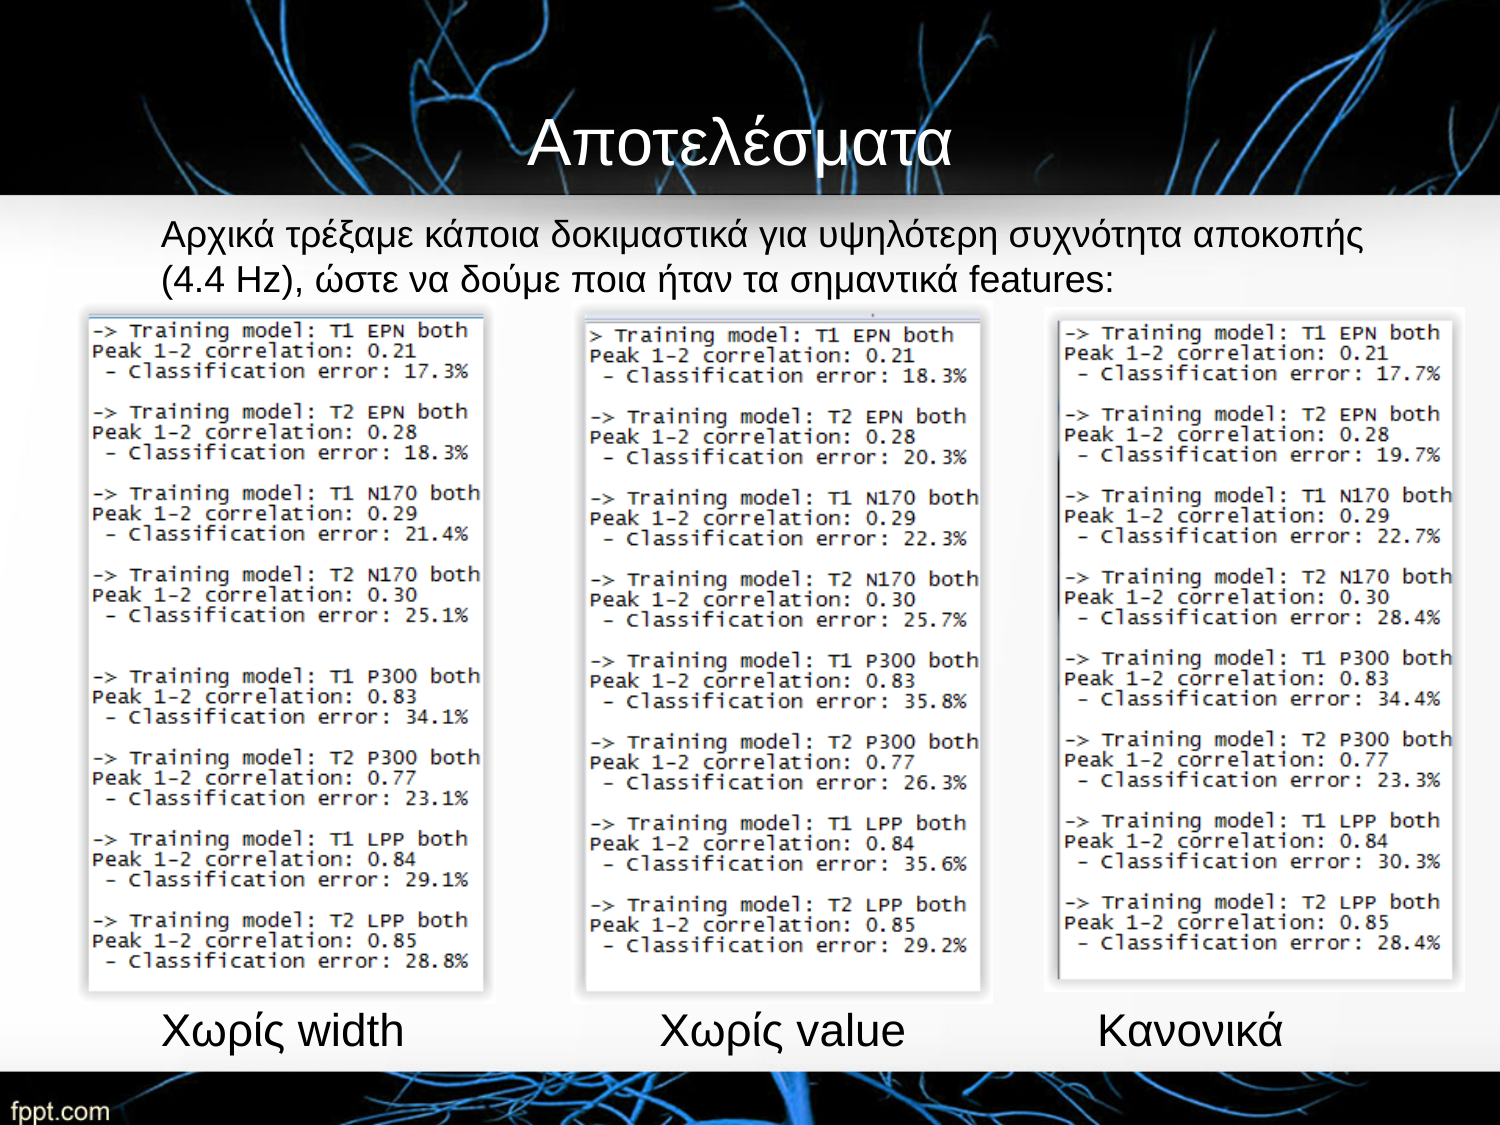

# Αποτελέσματα
Αρχικά τρέξαμε κάποια δοκιμαστικά για υψηλότερη συχνότητα αποκοπής (4.4 Hz), ώστε να δούμε ποια ήταν τα σημαντικά features:
Χωρίς width Χωρίς value Κανονικά